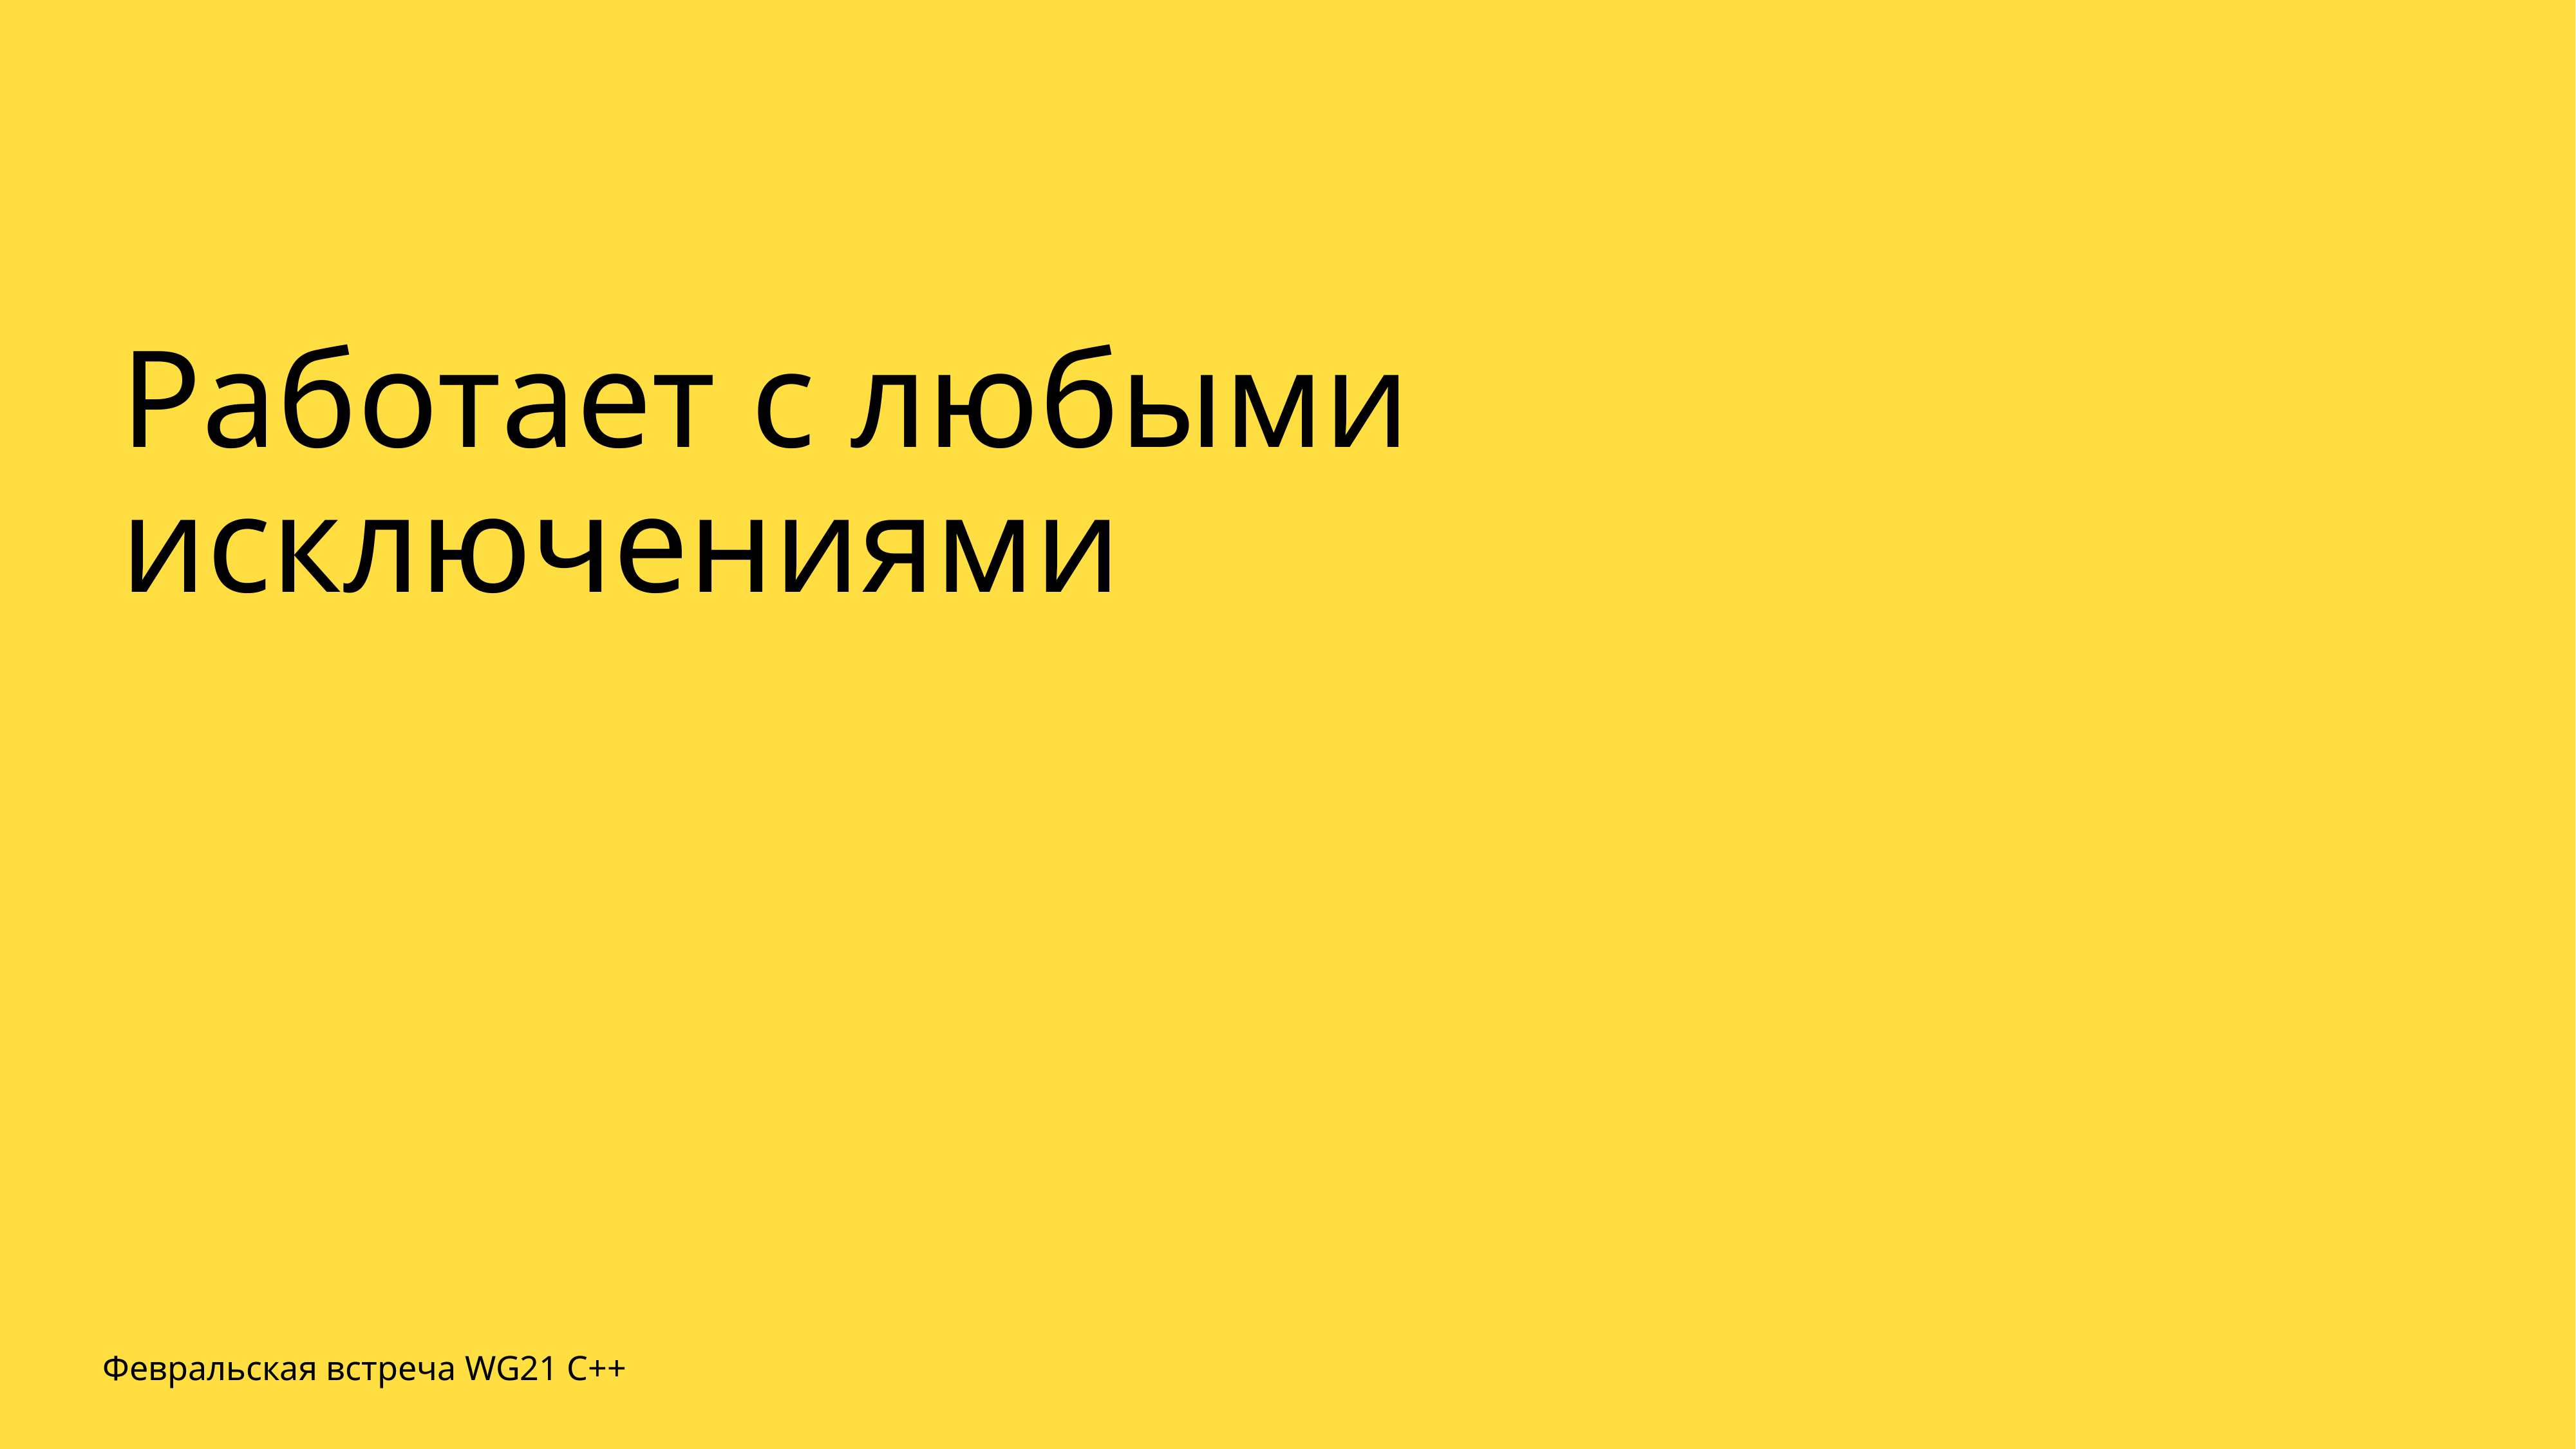

# Работает с любыми исключениями
Февральская встреча WG21 C++